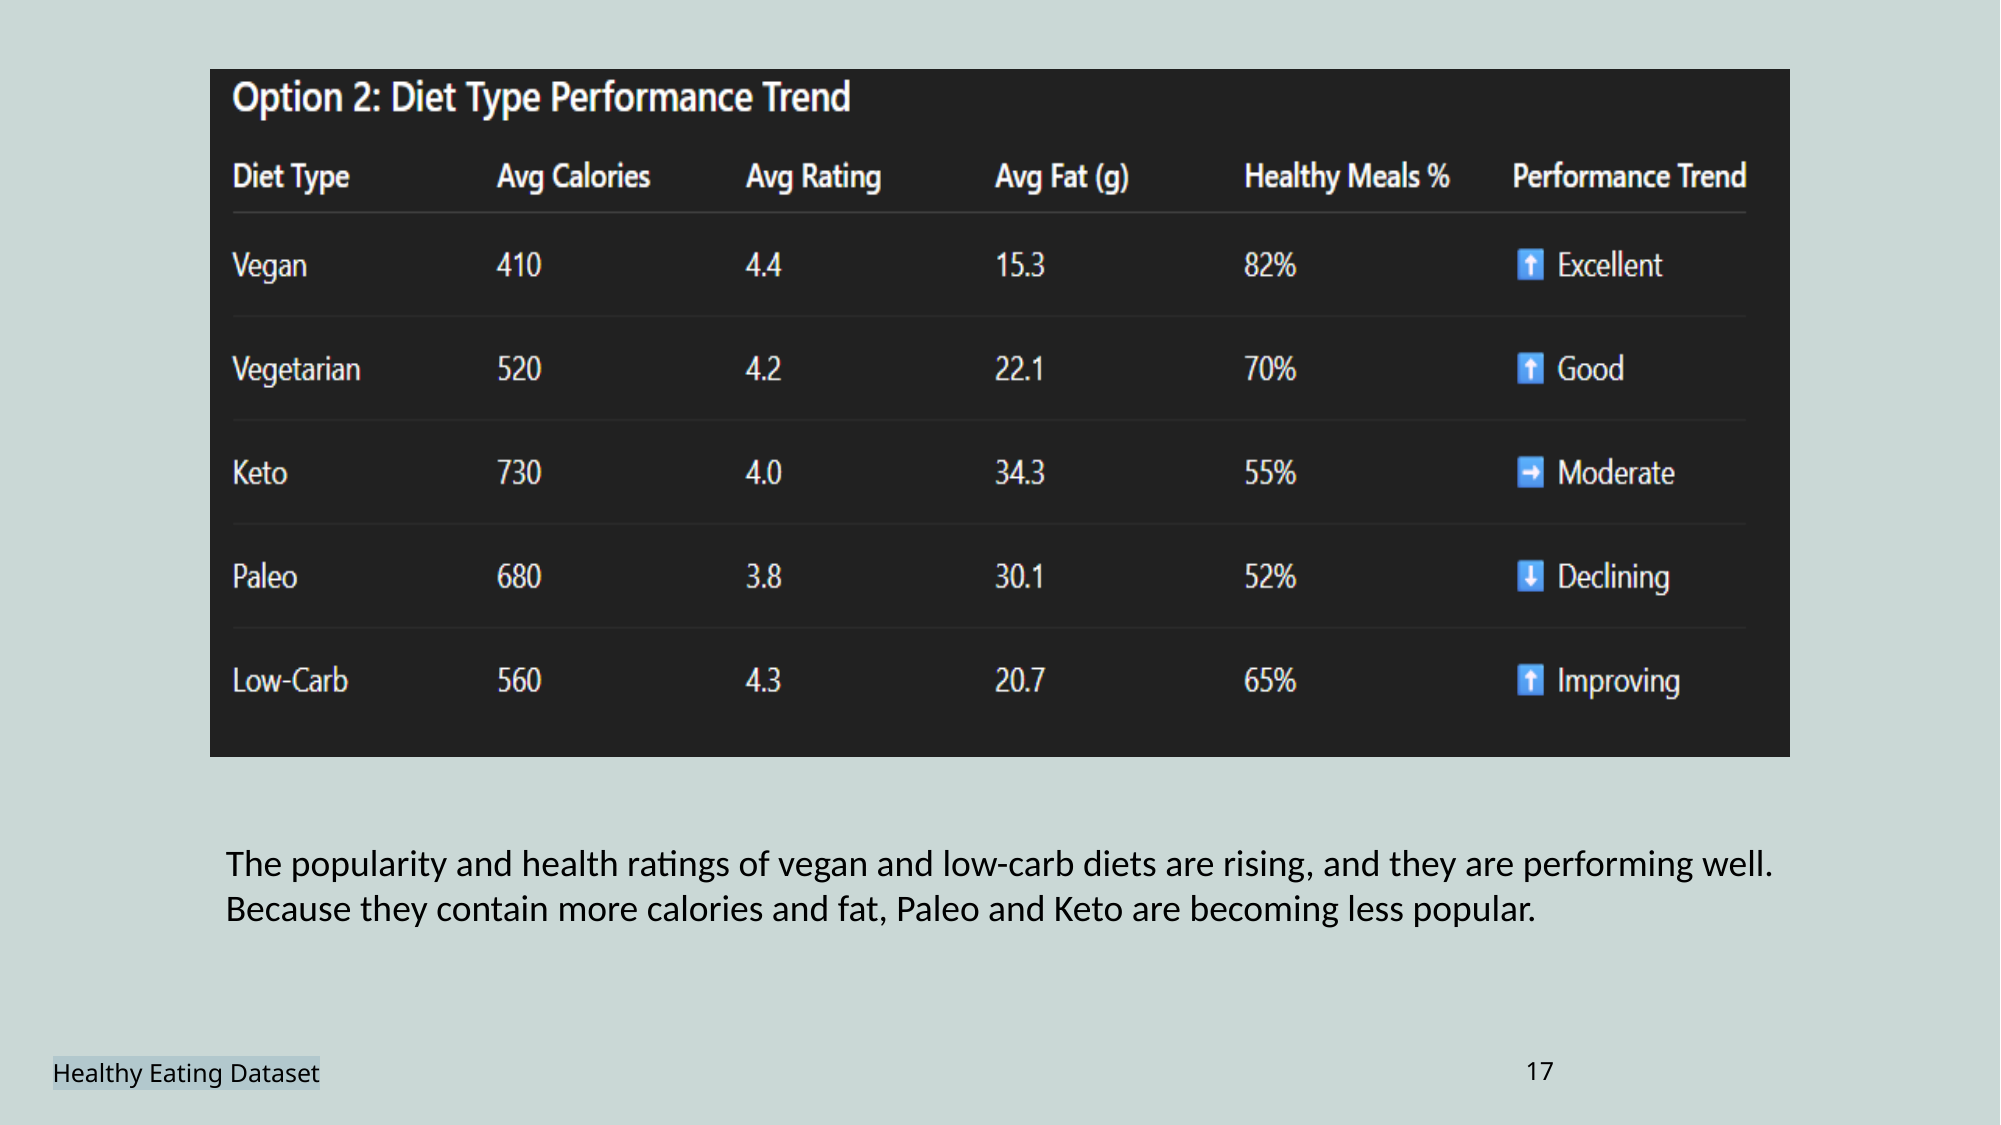

# The popularity and health ratings of vegan and low-carb diets are rising, and they are performing well. Because they contain more calories and fat, Paleo and Keto are becoming less popular.
Healthy Eating Dataset